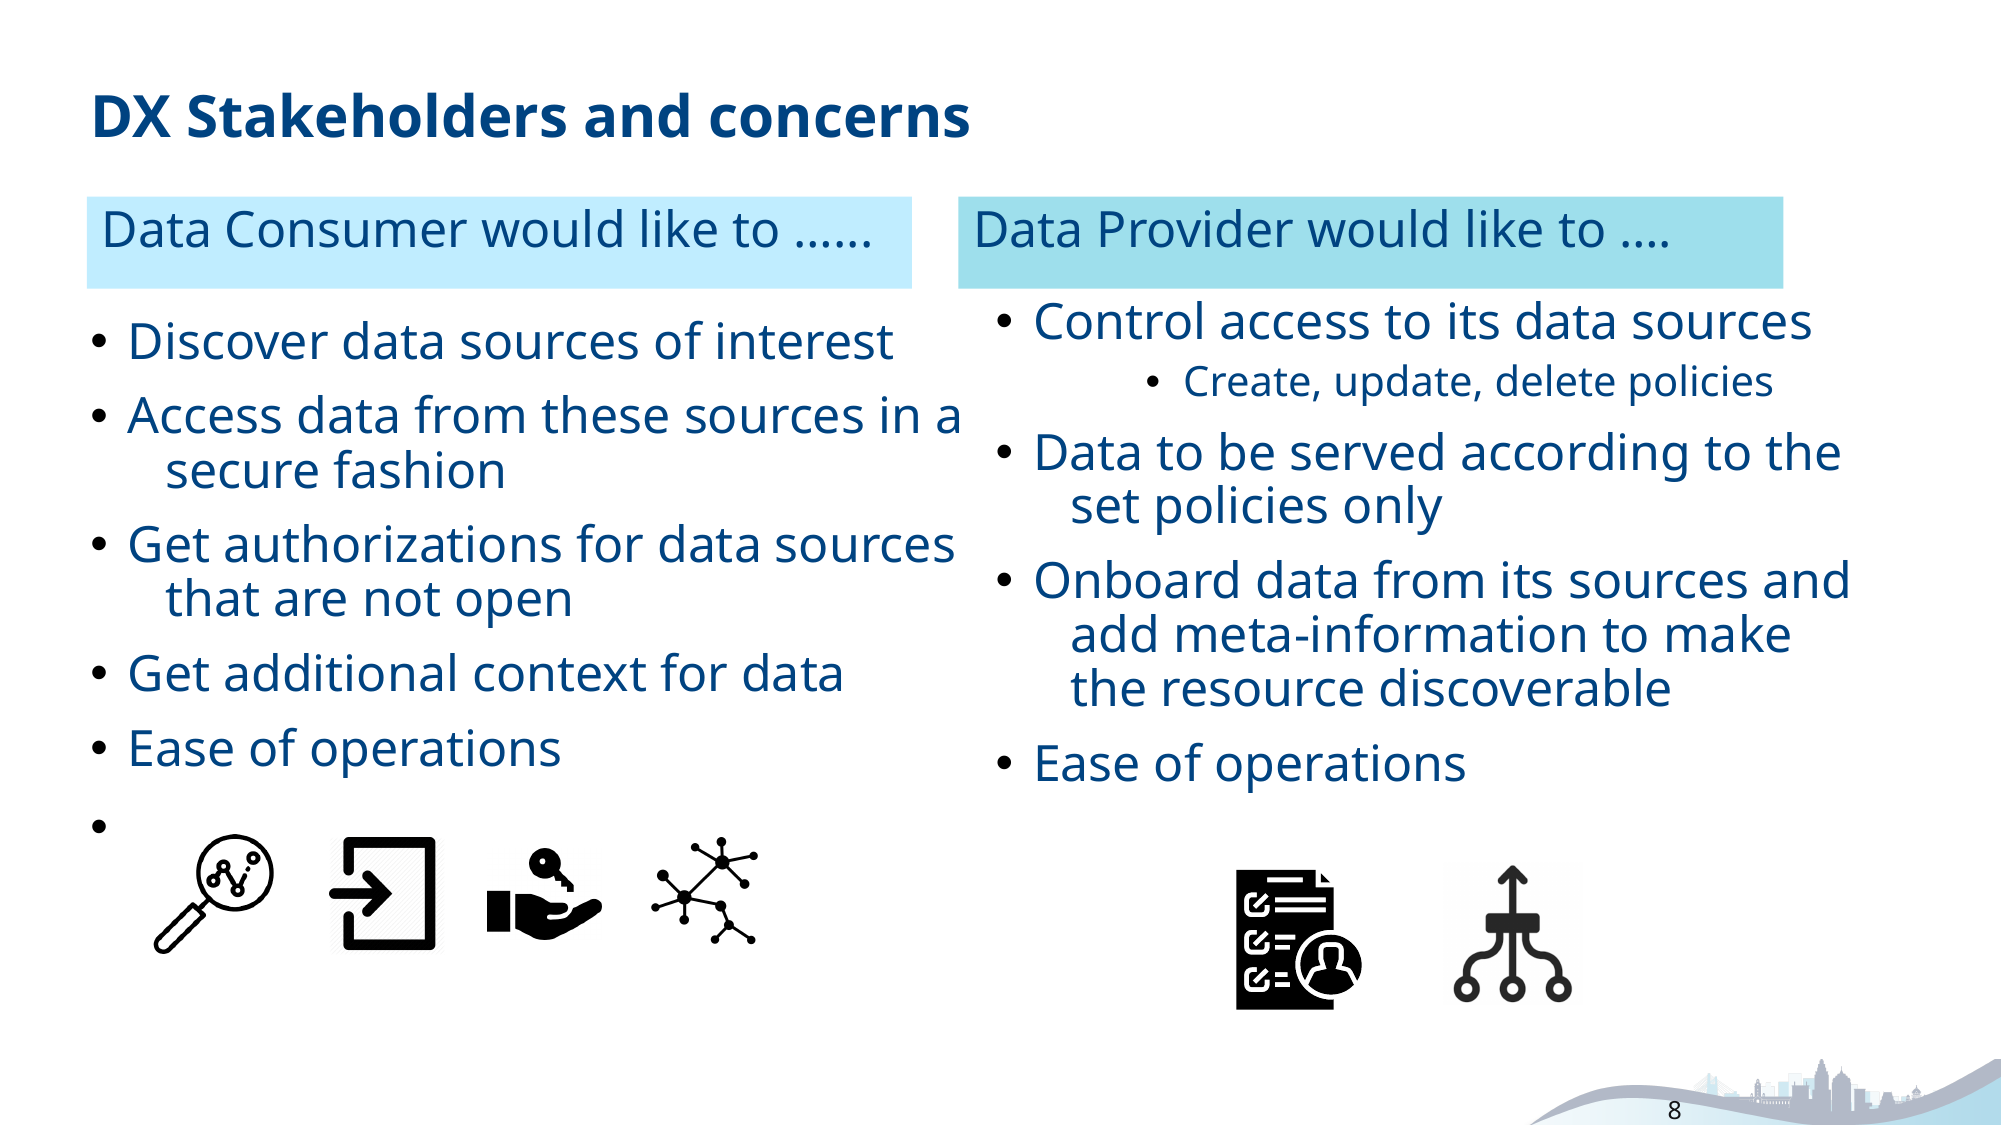

# DX Stakeholders and concerns
Data Consumer would like to …...
Data Provider would like to ….
Control access to its data sources
Create, update, delete policies
Data to be served according to the set policies only
Onboard data from its sources and add meta-information to make the resource discoverable
Ease of operations
Discover data sources of interest
Access data from these sources in a secure fashion
Get authorizations for data sources that are not open
Get additional context for data
Ease of operations